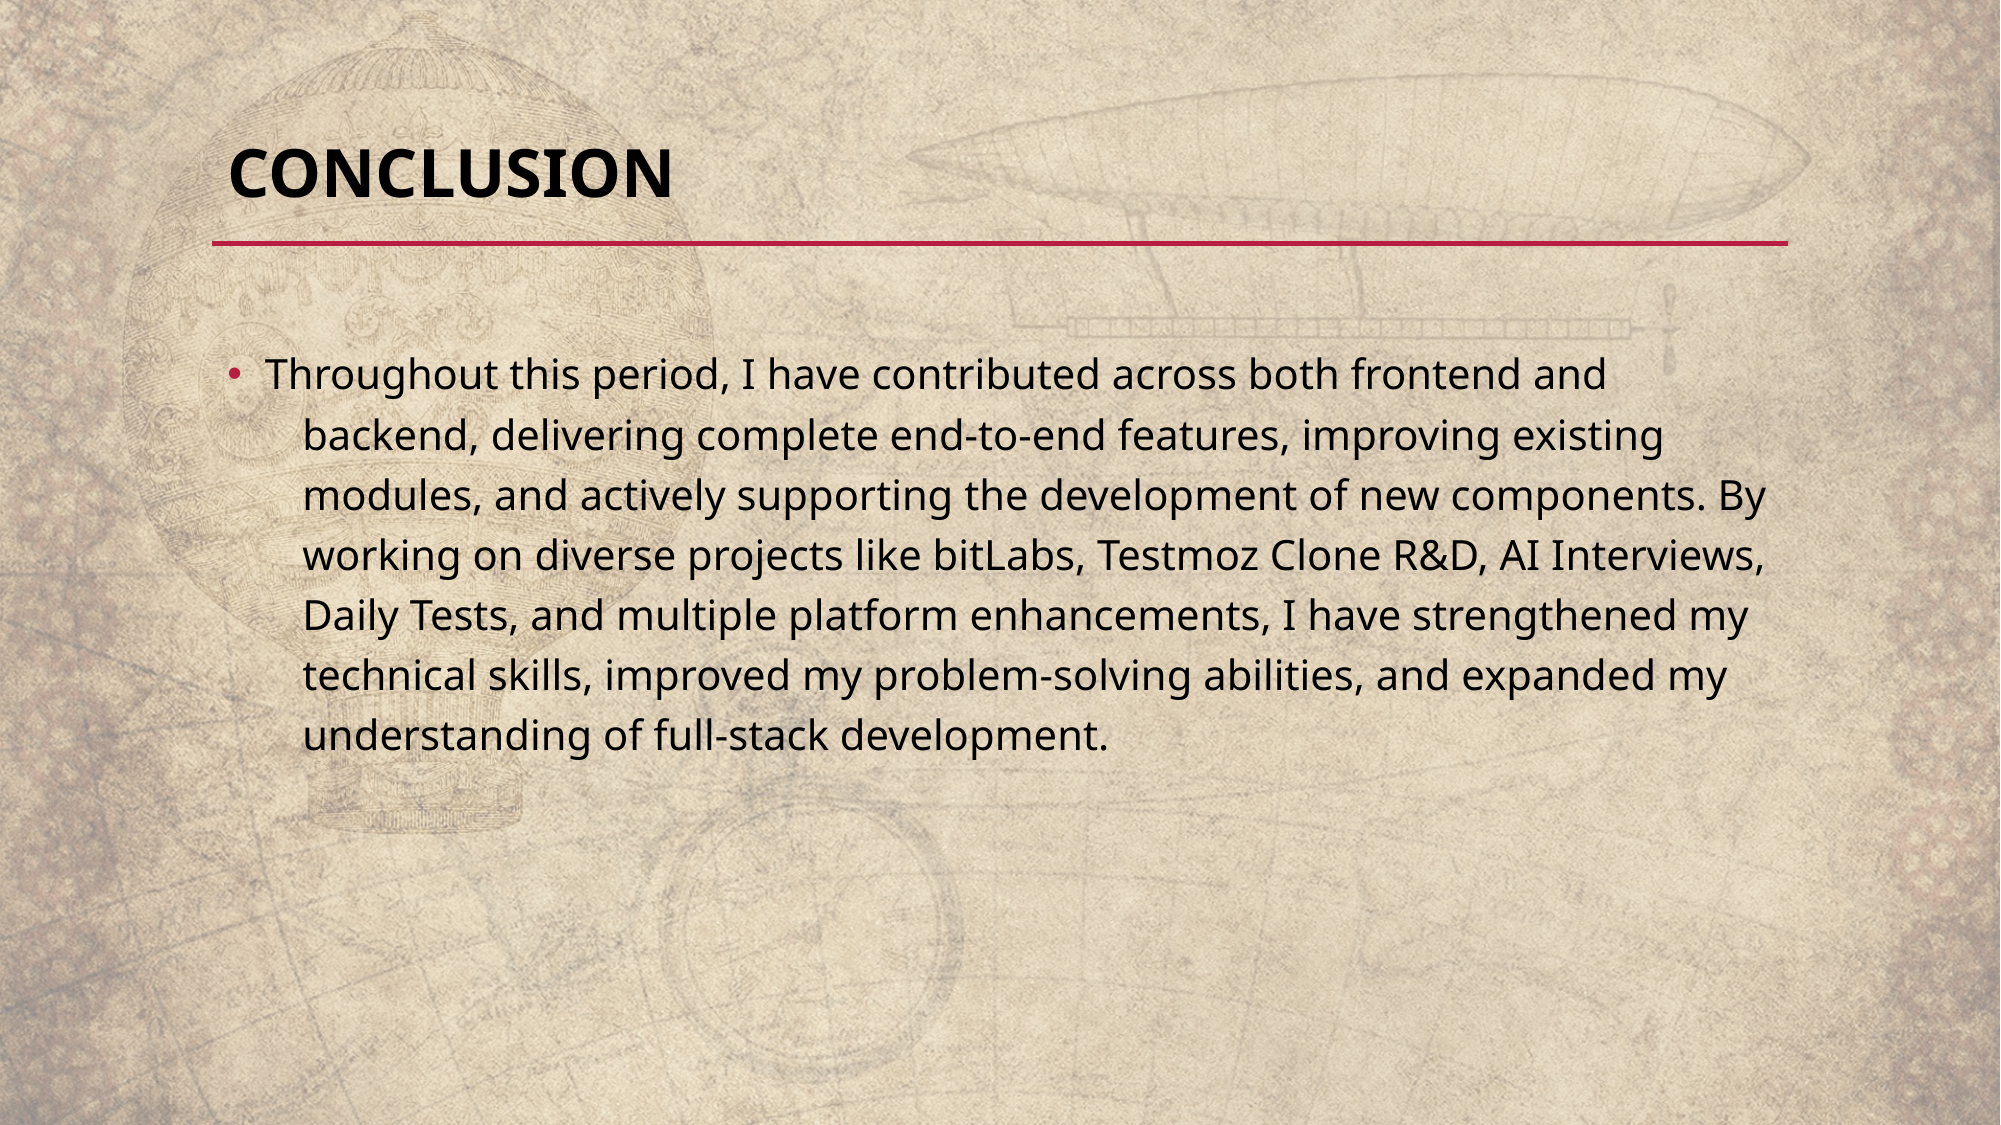

CONCLUSION
# Throughout this period, I have contributed across both frontend and backend, delivering complete end-to-end features, improving existing modules, and actively supporting the development of new components. By working on diverse projects like bitLabs, Testmoz Clone R&D, AI Interviews, Daily Tests, and multiple platform enhancements, I have strengthened my technical skills, improved my problem-solving abilities, and expanded my understanding of full-stack development.